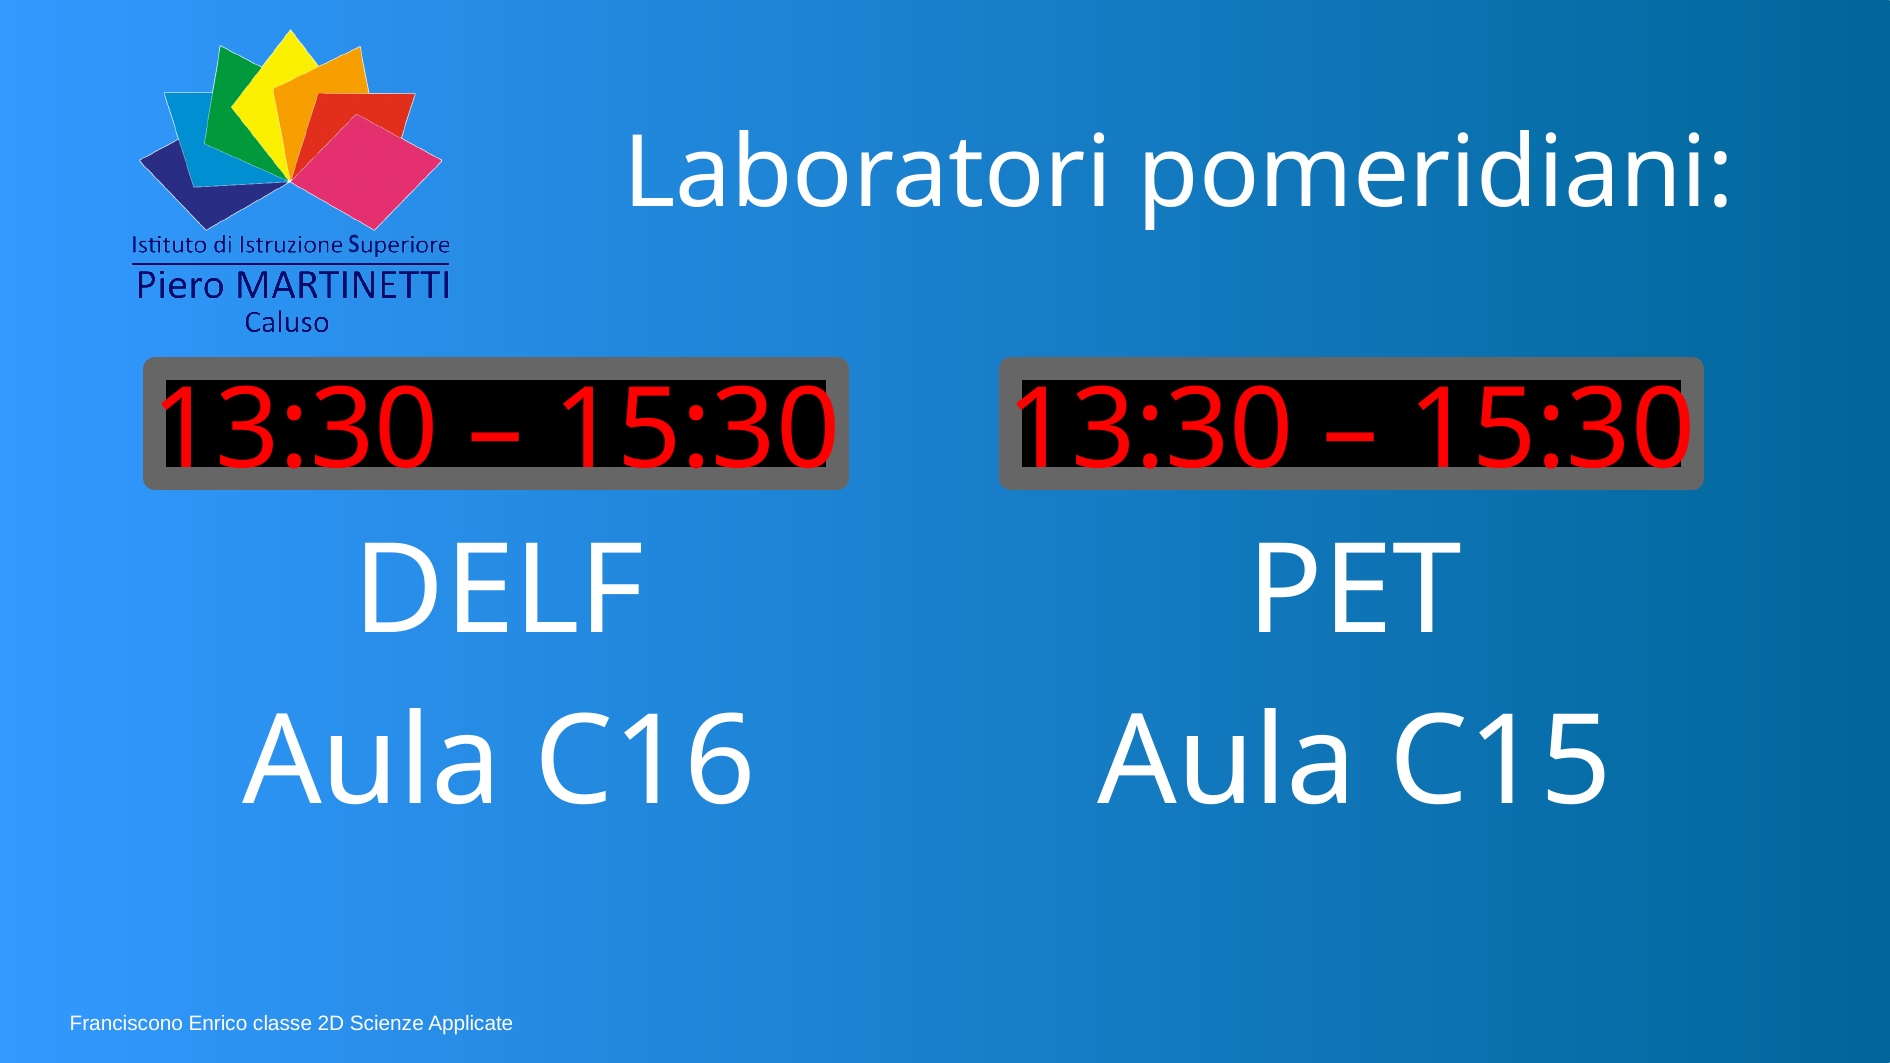

Laboratori pomeridiani:
13:30 – 15:30
13:30 – 15:30
DELF
Aula C16
PET
Aula C15
Franciscono Enrico classe 2D Scienze Applicate